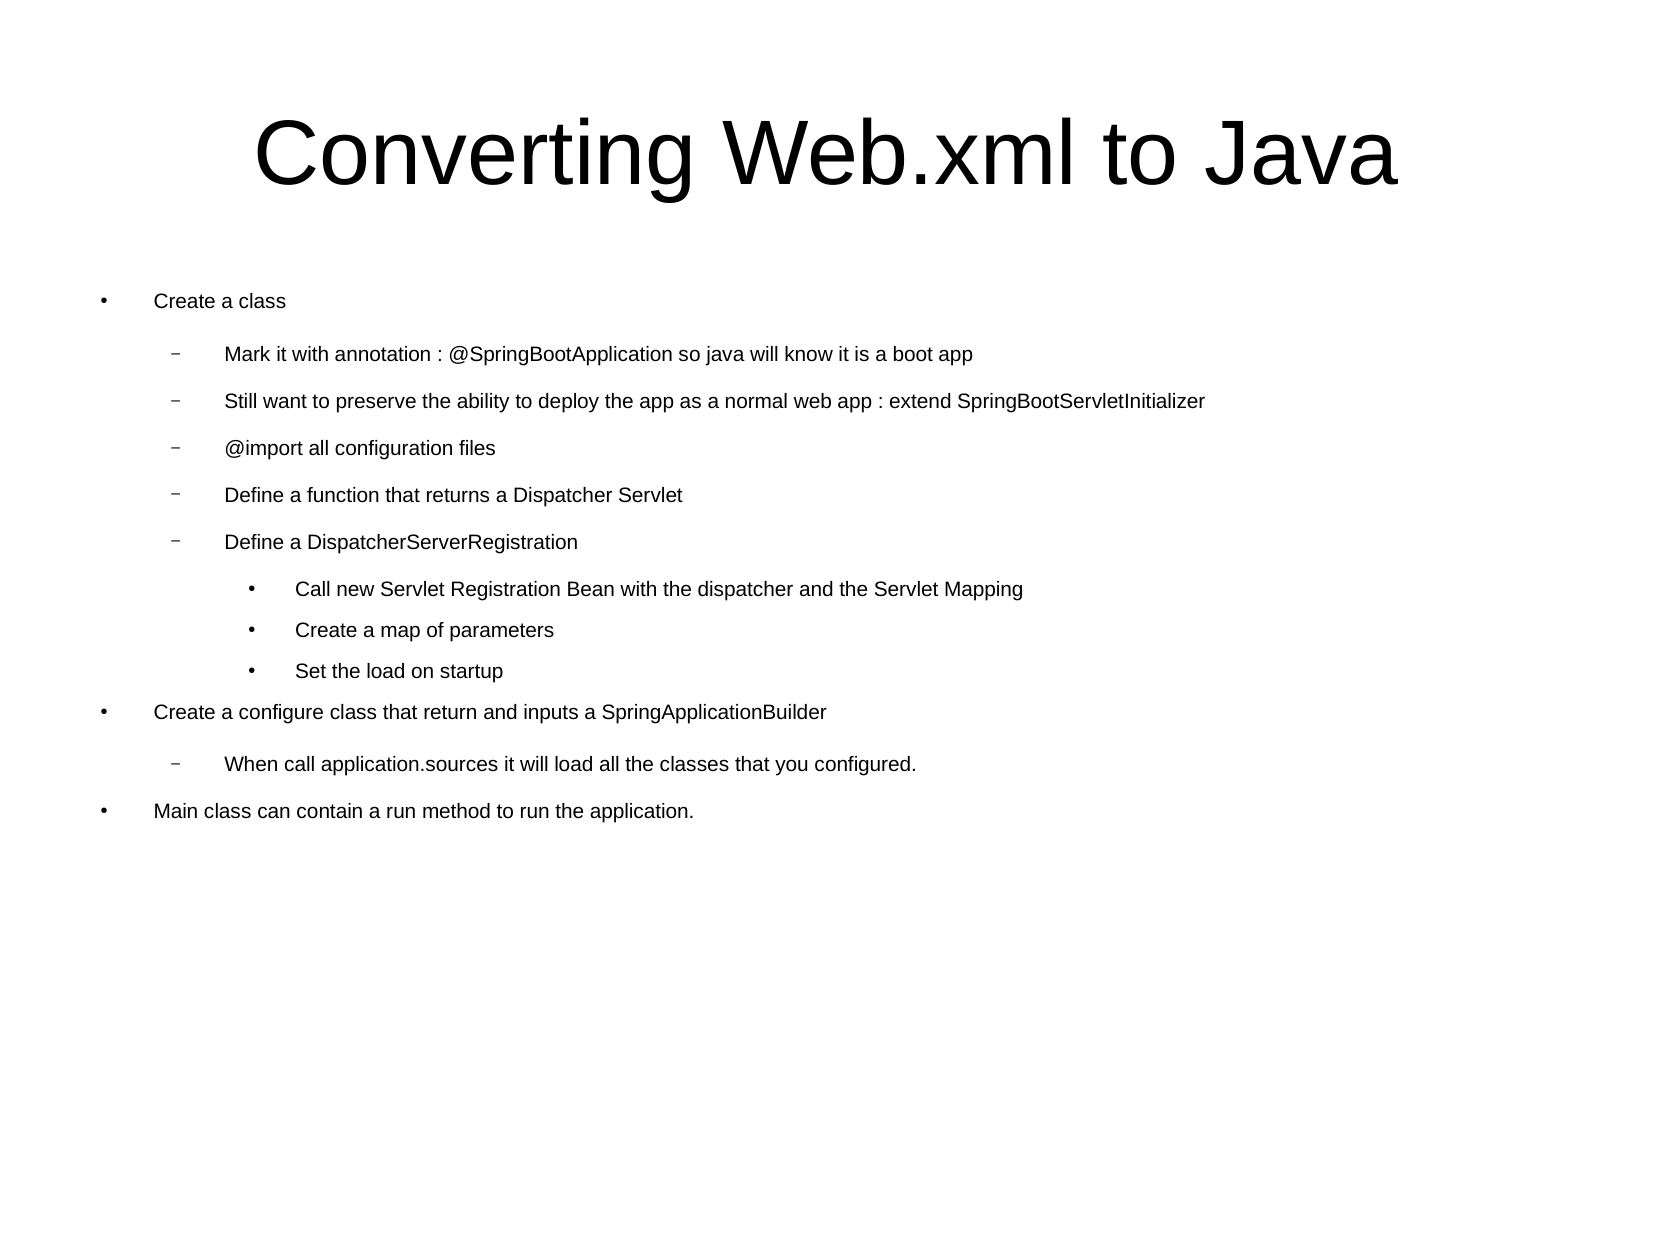

# Converting Web.xml to Java
Create a class
Mark it with annotation : @SpringBootApplication so java will know it is a boot app
Still want to preserve the ability to deploy the app as a normal web app : extend SpringBootServletInitializer
@import all configuration files
Define a function that returns a Dispatcher Servlet
Define a DispatcherServerRegistration
Call new Servlet Registration Bean with the dispatcher and the Servlet Mapping
Create a map of parameters
Set the load on startup
Create a configure class that return and inputs a SpringApplicationBuilder
When call application.sources it will load all the classes that you configured.
Main class can contain a run method to run the application.